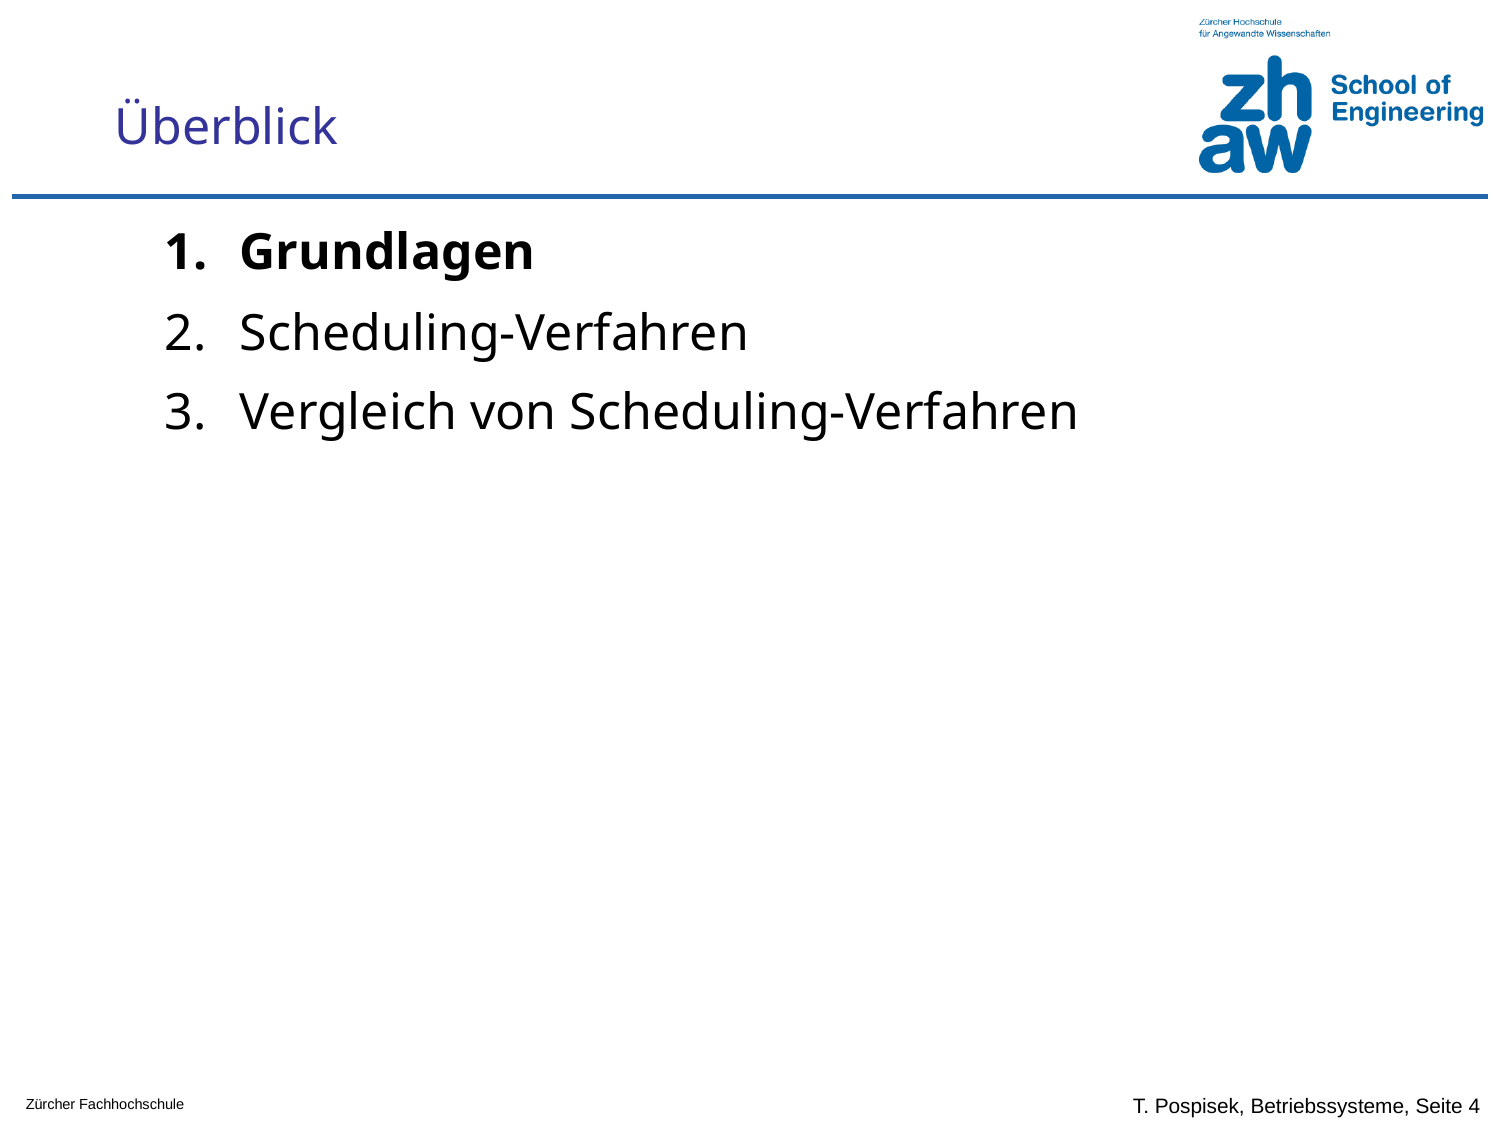

# Überblick
Grundlagen
Scheduling-Verfahren
Vergleich von Scheduling-Verfahren